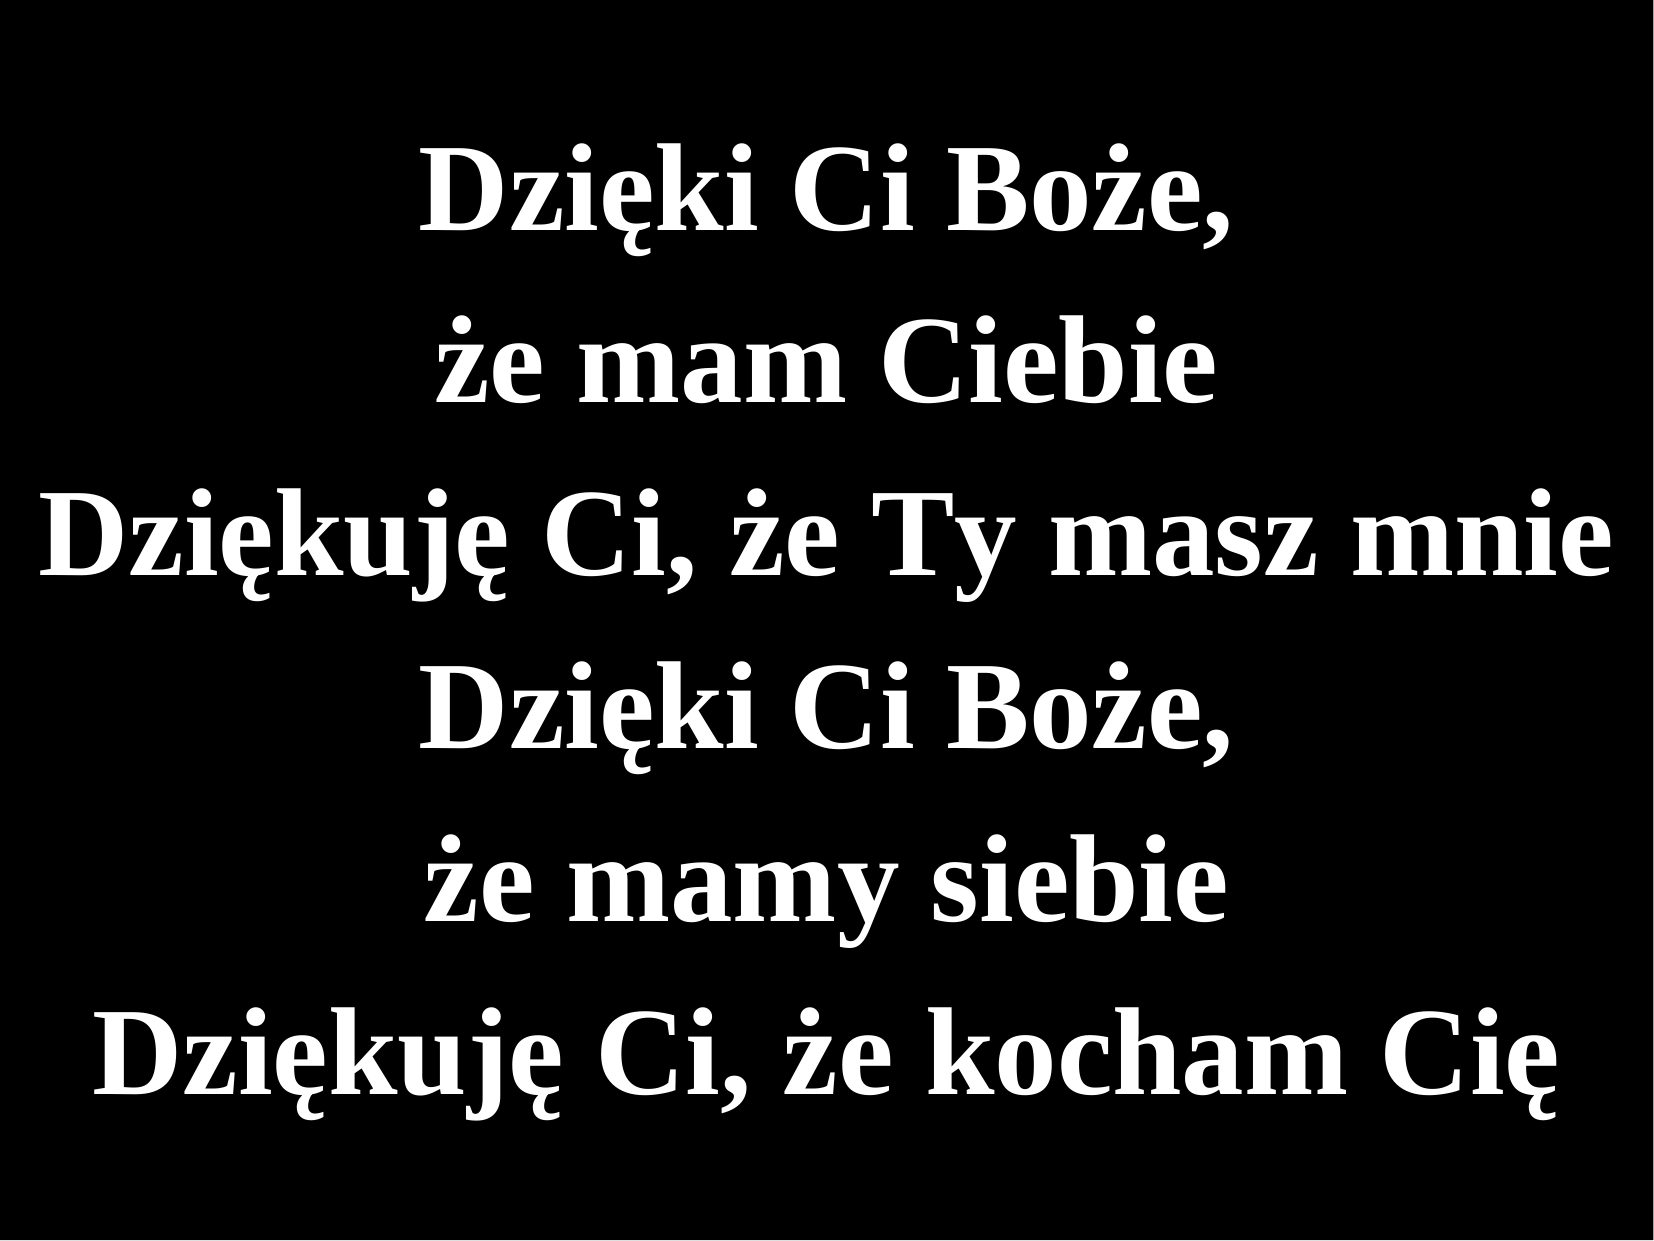

# Dzięki Ci Boże, ppp że mam Ciebie ppp Dziękuję Ci, że Ty masz mnie ppp Dzięki Ci Boże, ppp że mamy siebie ppp Dziękuję Ci, że kocham Cię